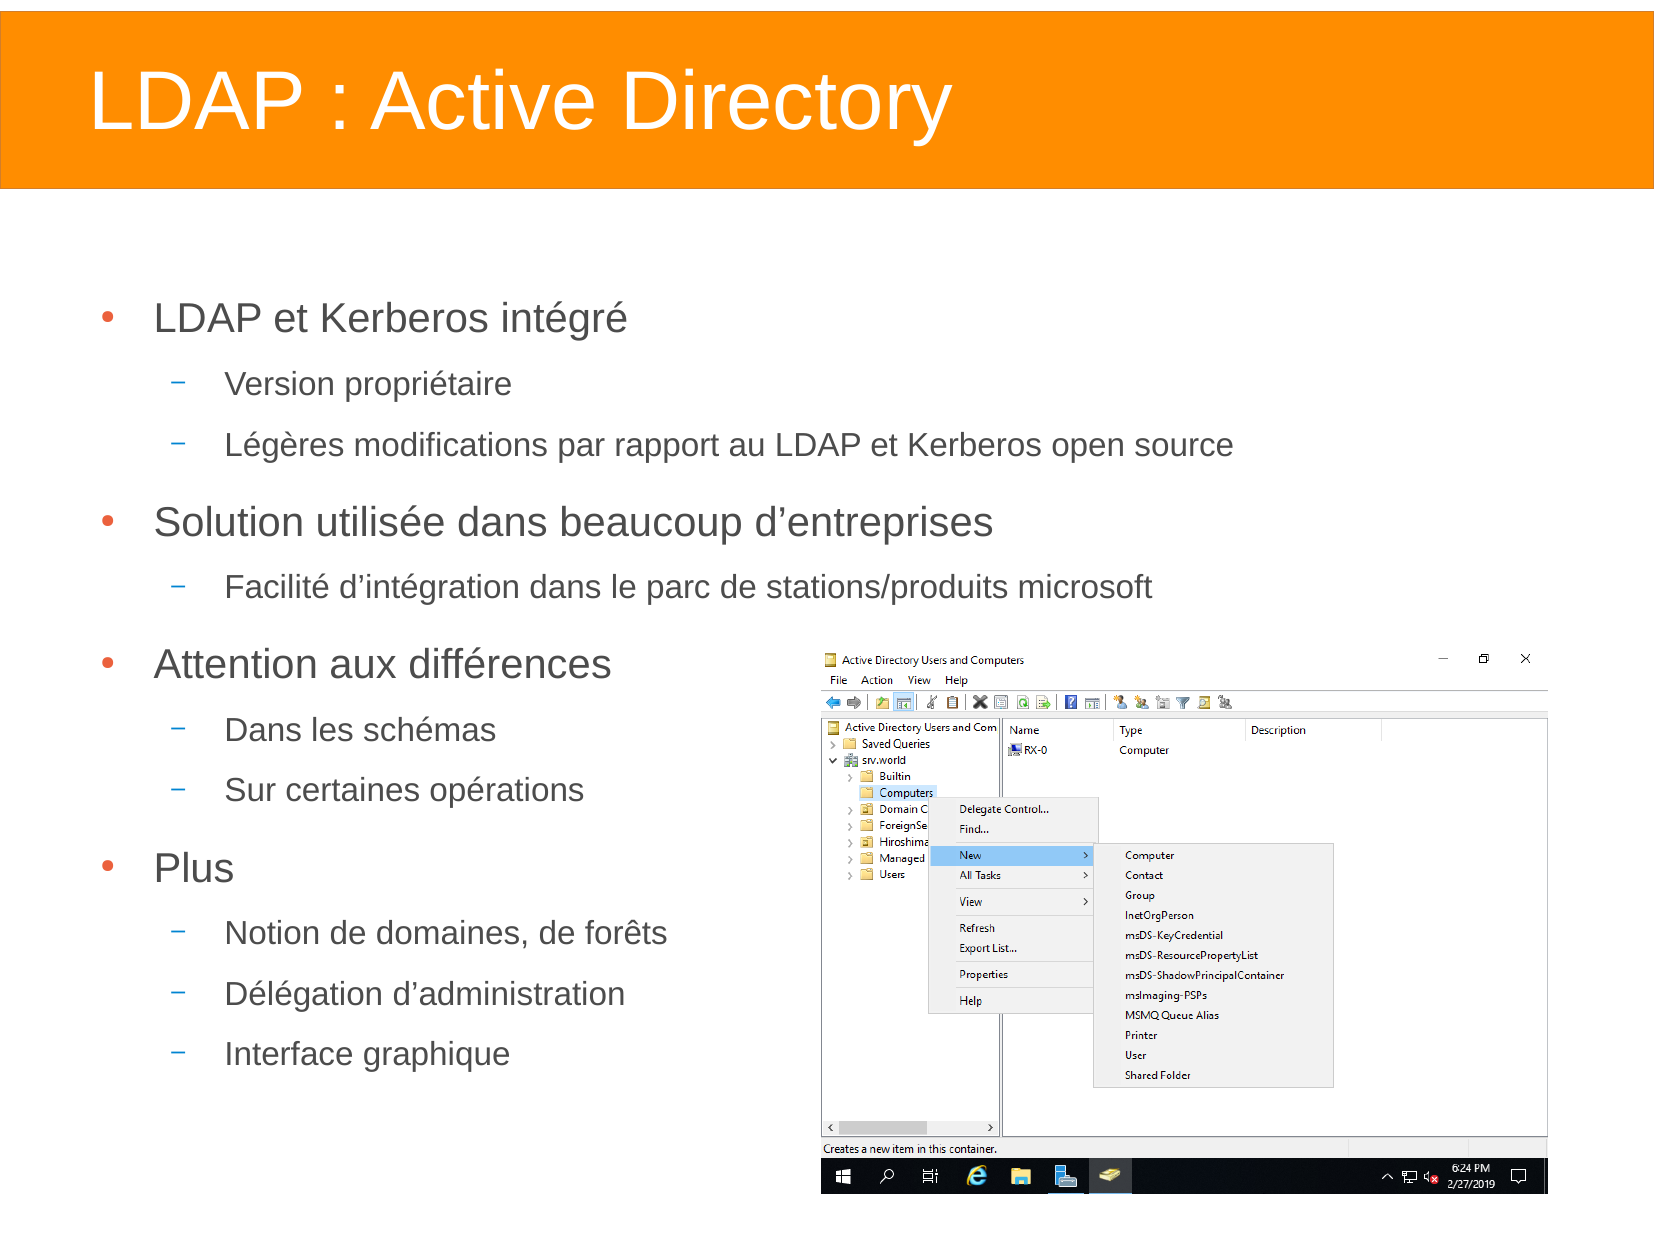

LDAP : Active Directory
# LDAP et Kerberos intégré
Version propriétaire
Légères modifications par rapport au LDAP et Kerberos open source
Solution utilisée dans beaucoup d’entreprises
Facilité d’intégration dans le parc de stations/produits microsoft
Attention aux différences
Dans les schémas
Sur certaines opérations
Plus
Notion de domaines, de forêts
Délégation d’administration
Interface graphique